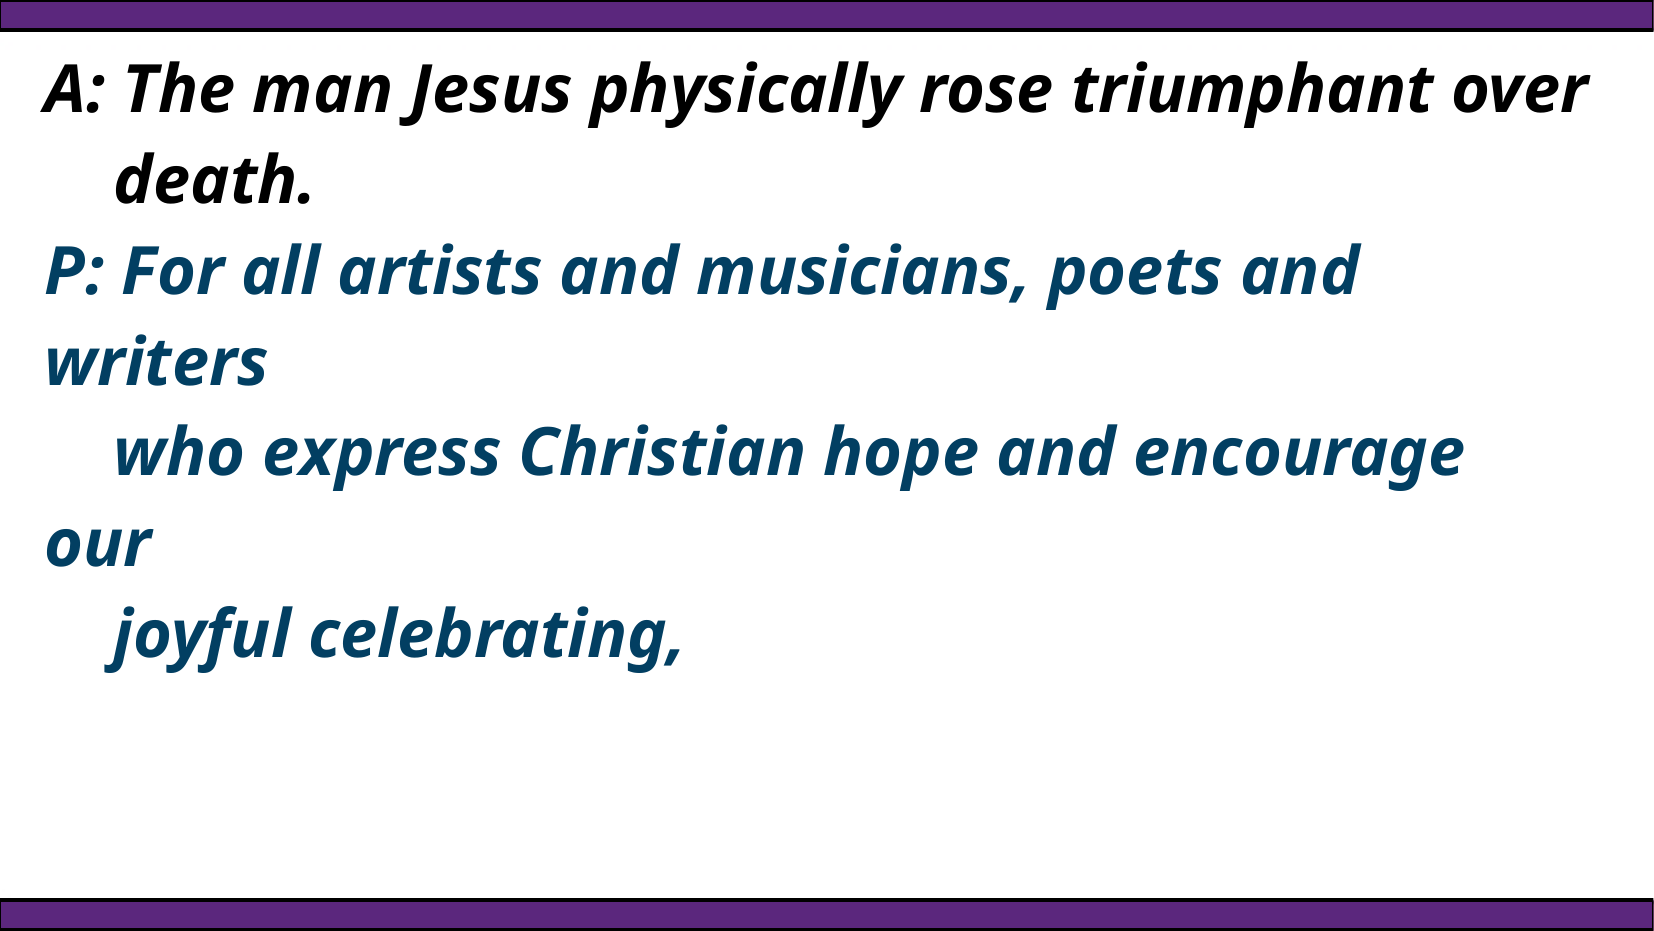

A: The man Jesus physically rose triumphant over
 death.
P: For all artists and musicians, poets and writers
 who express Christian hope and encourage our
 joyful celebrating,